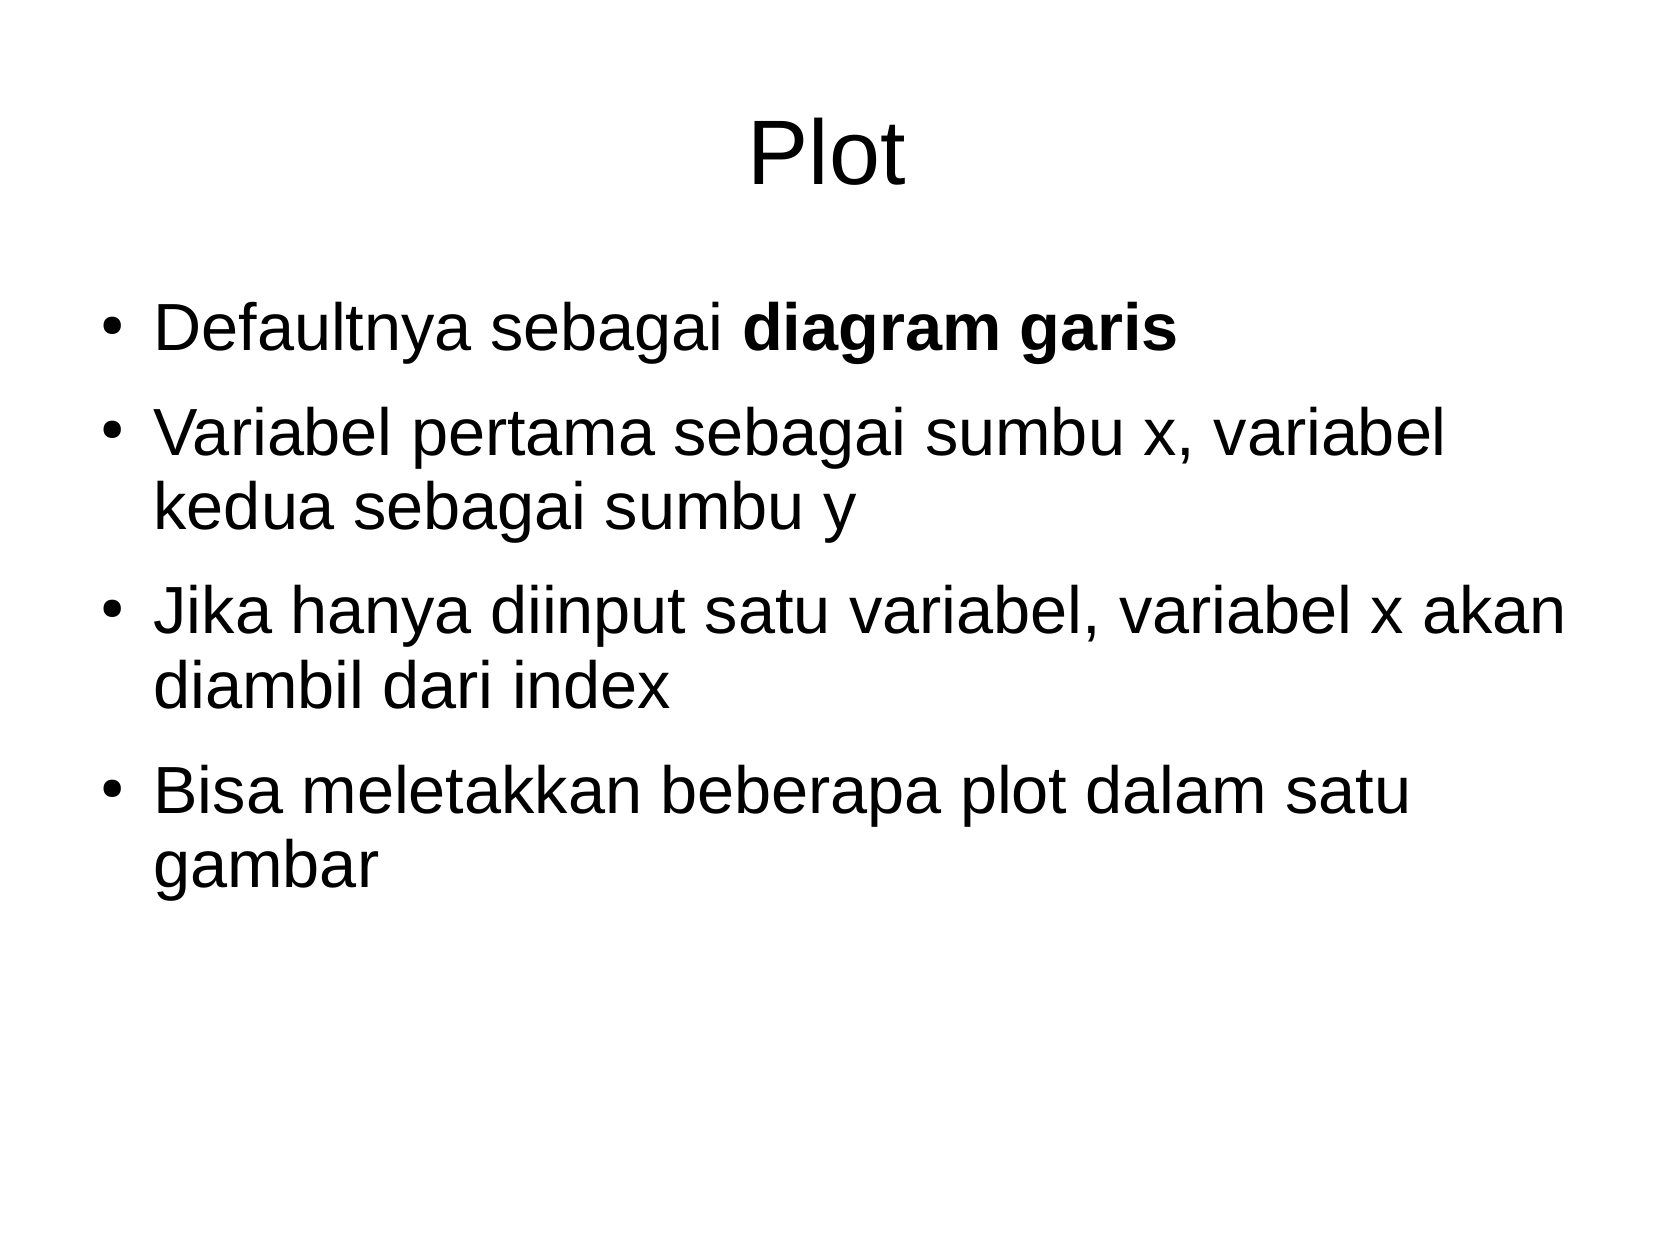

# Plot
Defaultnya sebagai diagram garis
Variabel pertama sebagai sumbu x, variabel kedua sebagai sumbu y
Jika hanya diinput satu variabel, variabel x akan diambil dari index
Bisa meletakkan beberapa plot dalam satu gambar